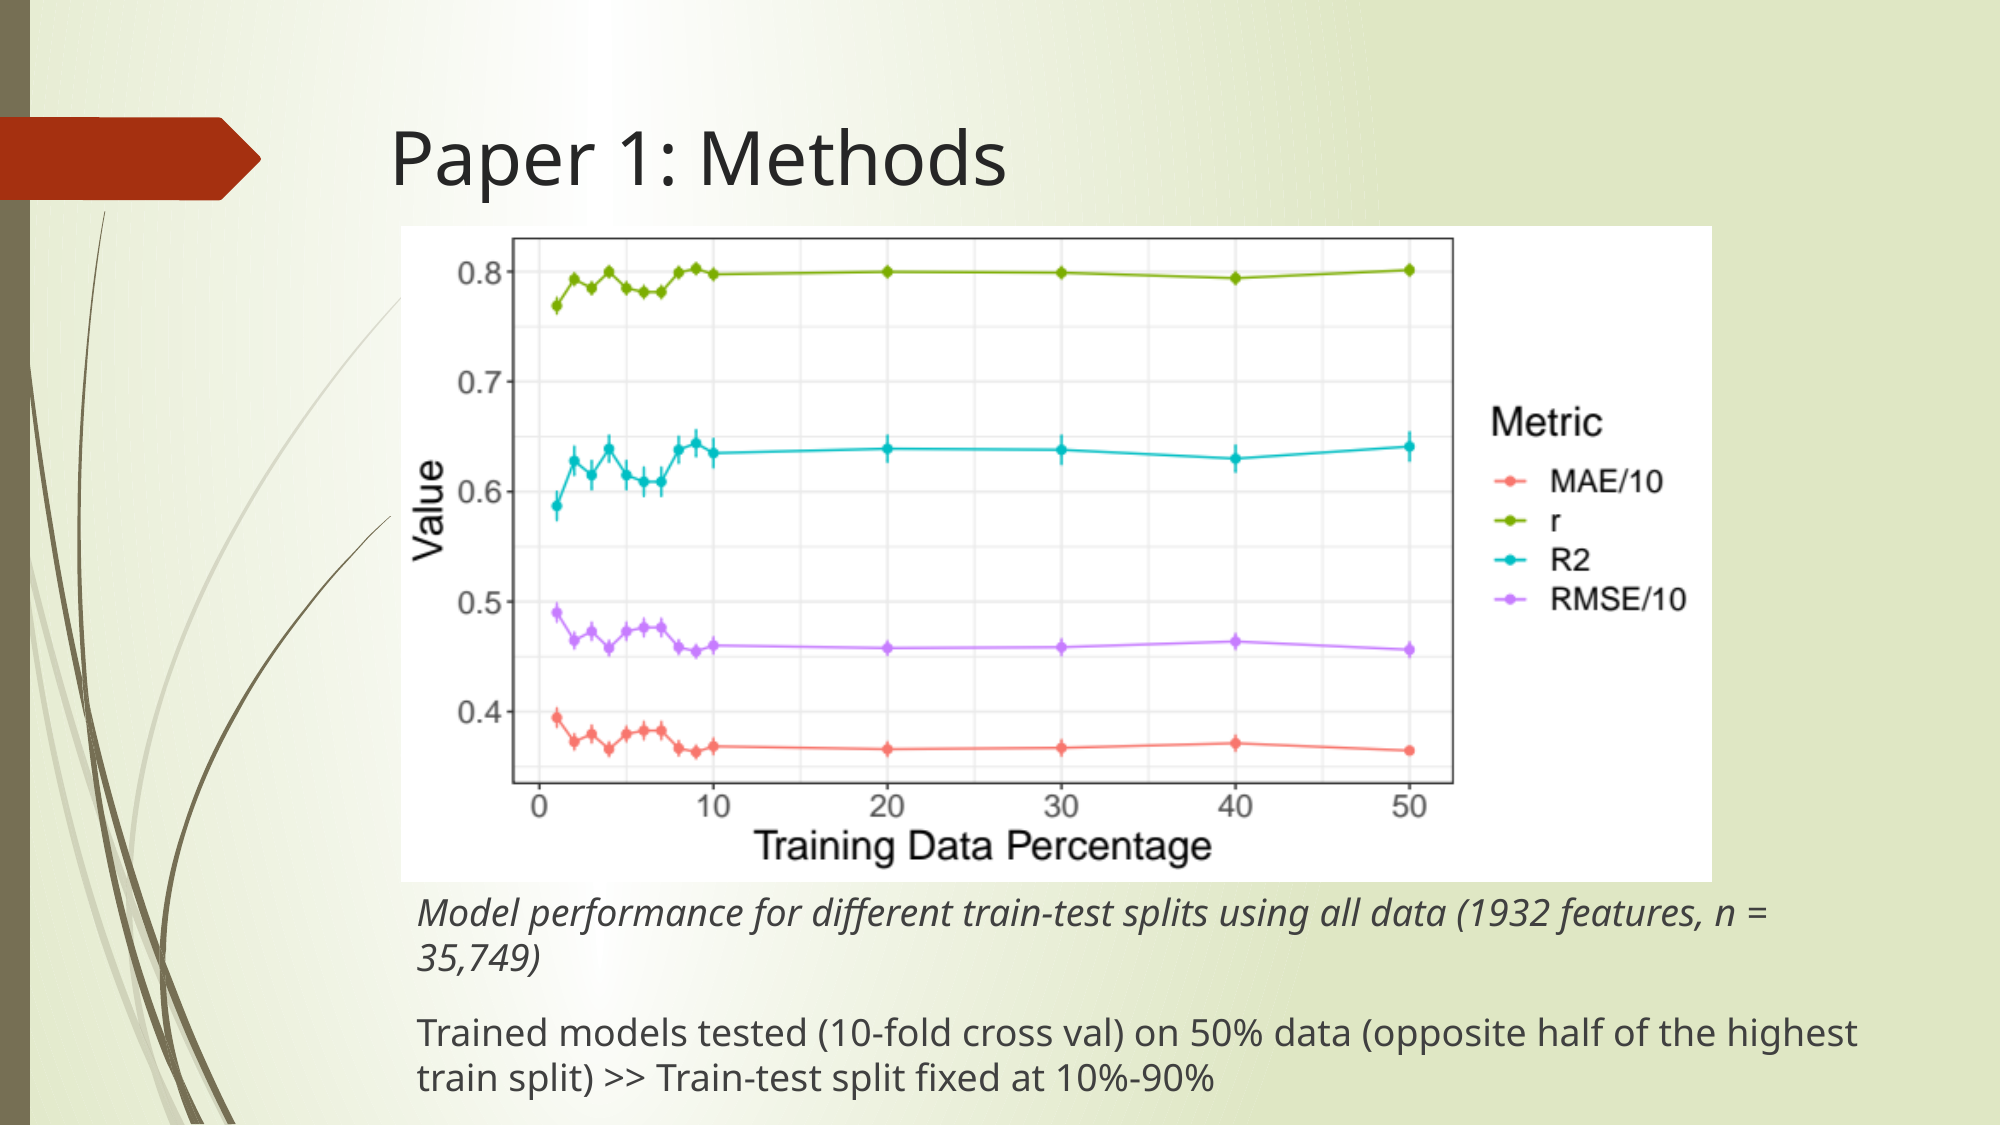

# Paper 1: Methods
Model performance for different train-test splits using all data (1932 features, n = 35,749)
Trained models tested (10-fold cross val) on 50% data (opposite half of the highest train split) >> Train-test split fixed at 10%-90%